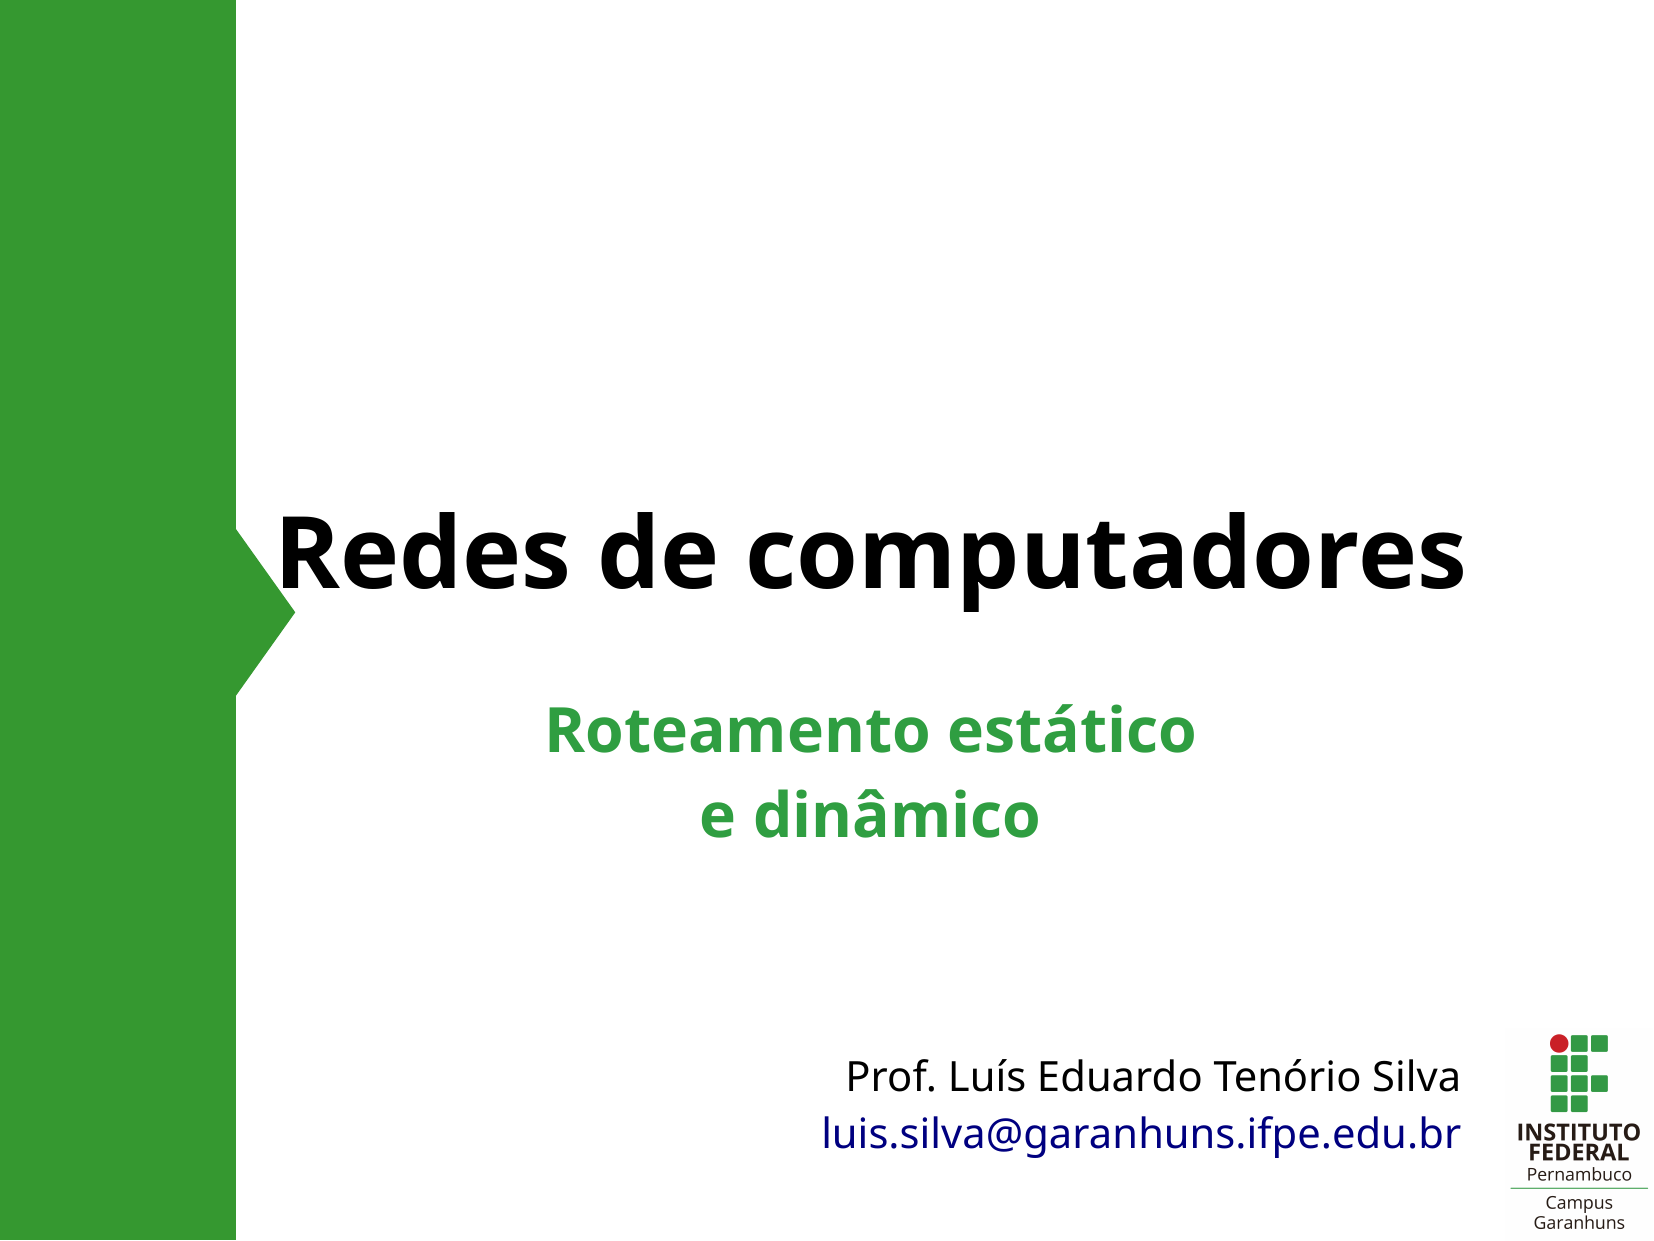

Redes de computadores
Roteamento estático
e dinâmico
# Prof. Luís Eduardo Tenório Silva luis.silva@garanhuns.ifpe.edu.br